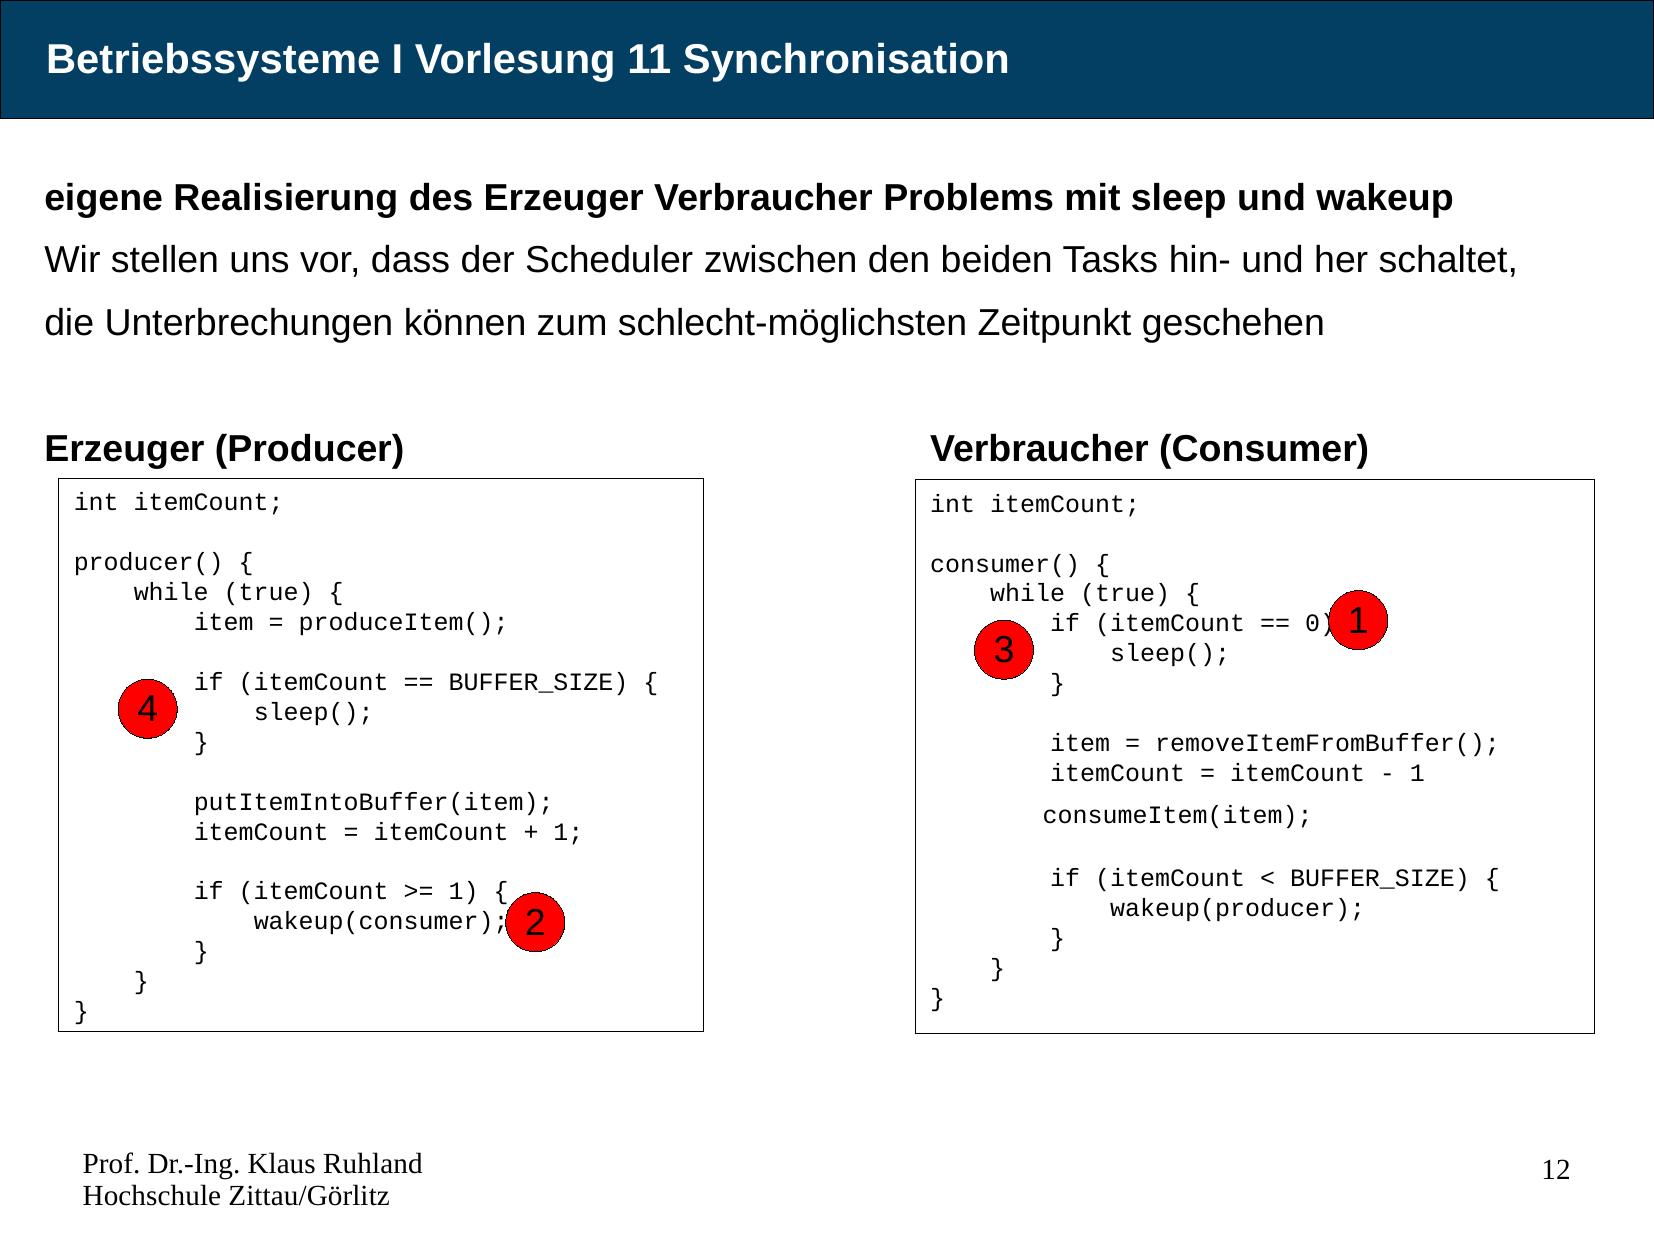

eigene Realisierung des Erzeuger Verbraucher Problems mit sleep und wakeup
Wir stellen uns vor, dass der Scheduler zwischen den beiden Tasks hin- und her schaltet, die Unterbrechungen können zum schlecht-möglichsten Zeitpunkt geschehen
Erzeuger (Producer)								Verbraucher (Consumer)
int itemCount;
producer() {
 while (true) {
 item = produceItem();
 if (itemCount == BUFFER_SIZE) {
 sleep();
 }
 putItemIntoBuffer(item);
 itemCount = itemCount + 1;
 if (itemCount >= 1) {
 wakeup(consumer);
 }
 }
}
int itemCount;
consumer() {
 while (true) {
 if (itemCount == 0) {
 sleep();
 }
 item = removeItemFromBuffer();
 itemCount = itemCount - 1
 consumeItem(item);
 if (itemCount < BUFFER_SIZE) {
 wakeup(producer);
 }
 }
}
1
3
4
2
12